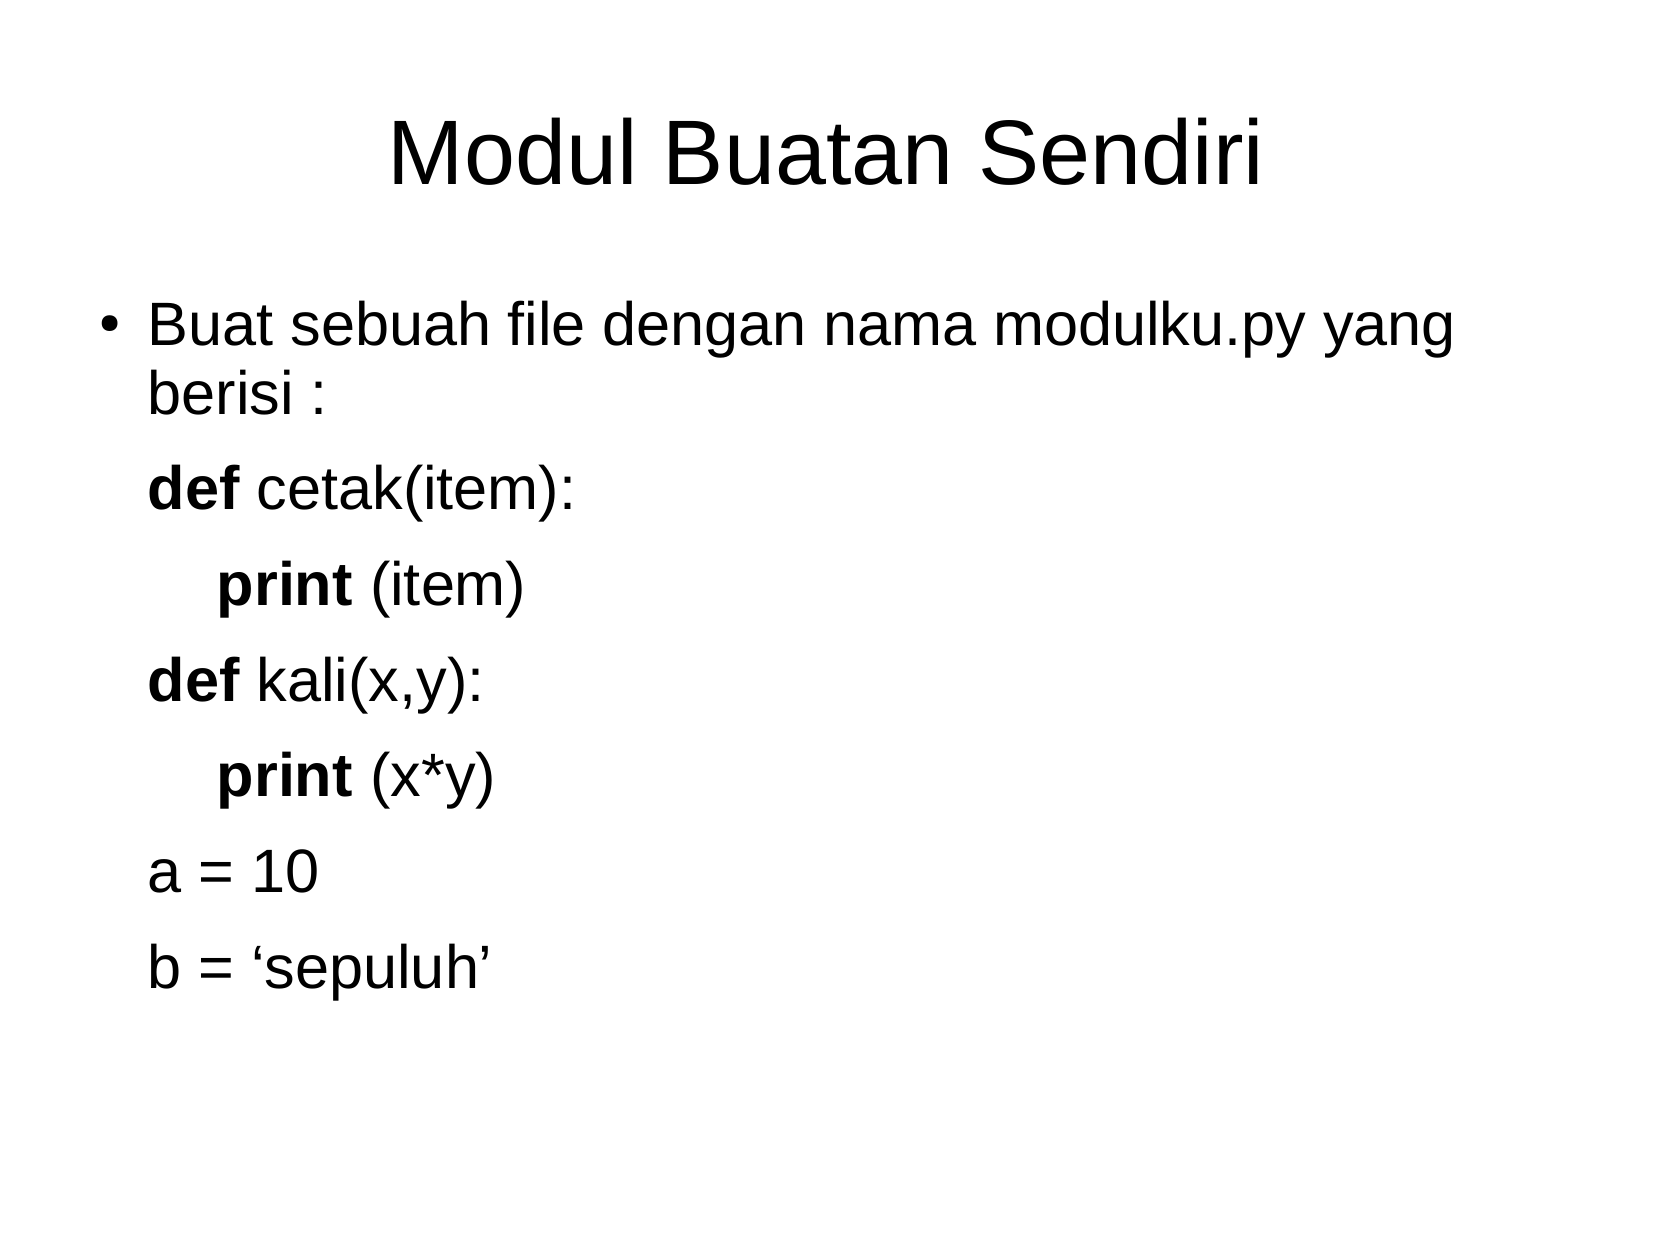

# Modul Buatan Sendiri
Buat sebuah file dengan nama modulku.py yang berisi :
def cetak(item):
 	print (item)
def kali(x,y):
 	print (x*y)
a = 10
b = ‘sepuluh’